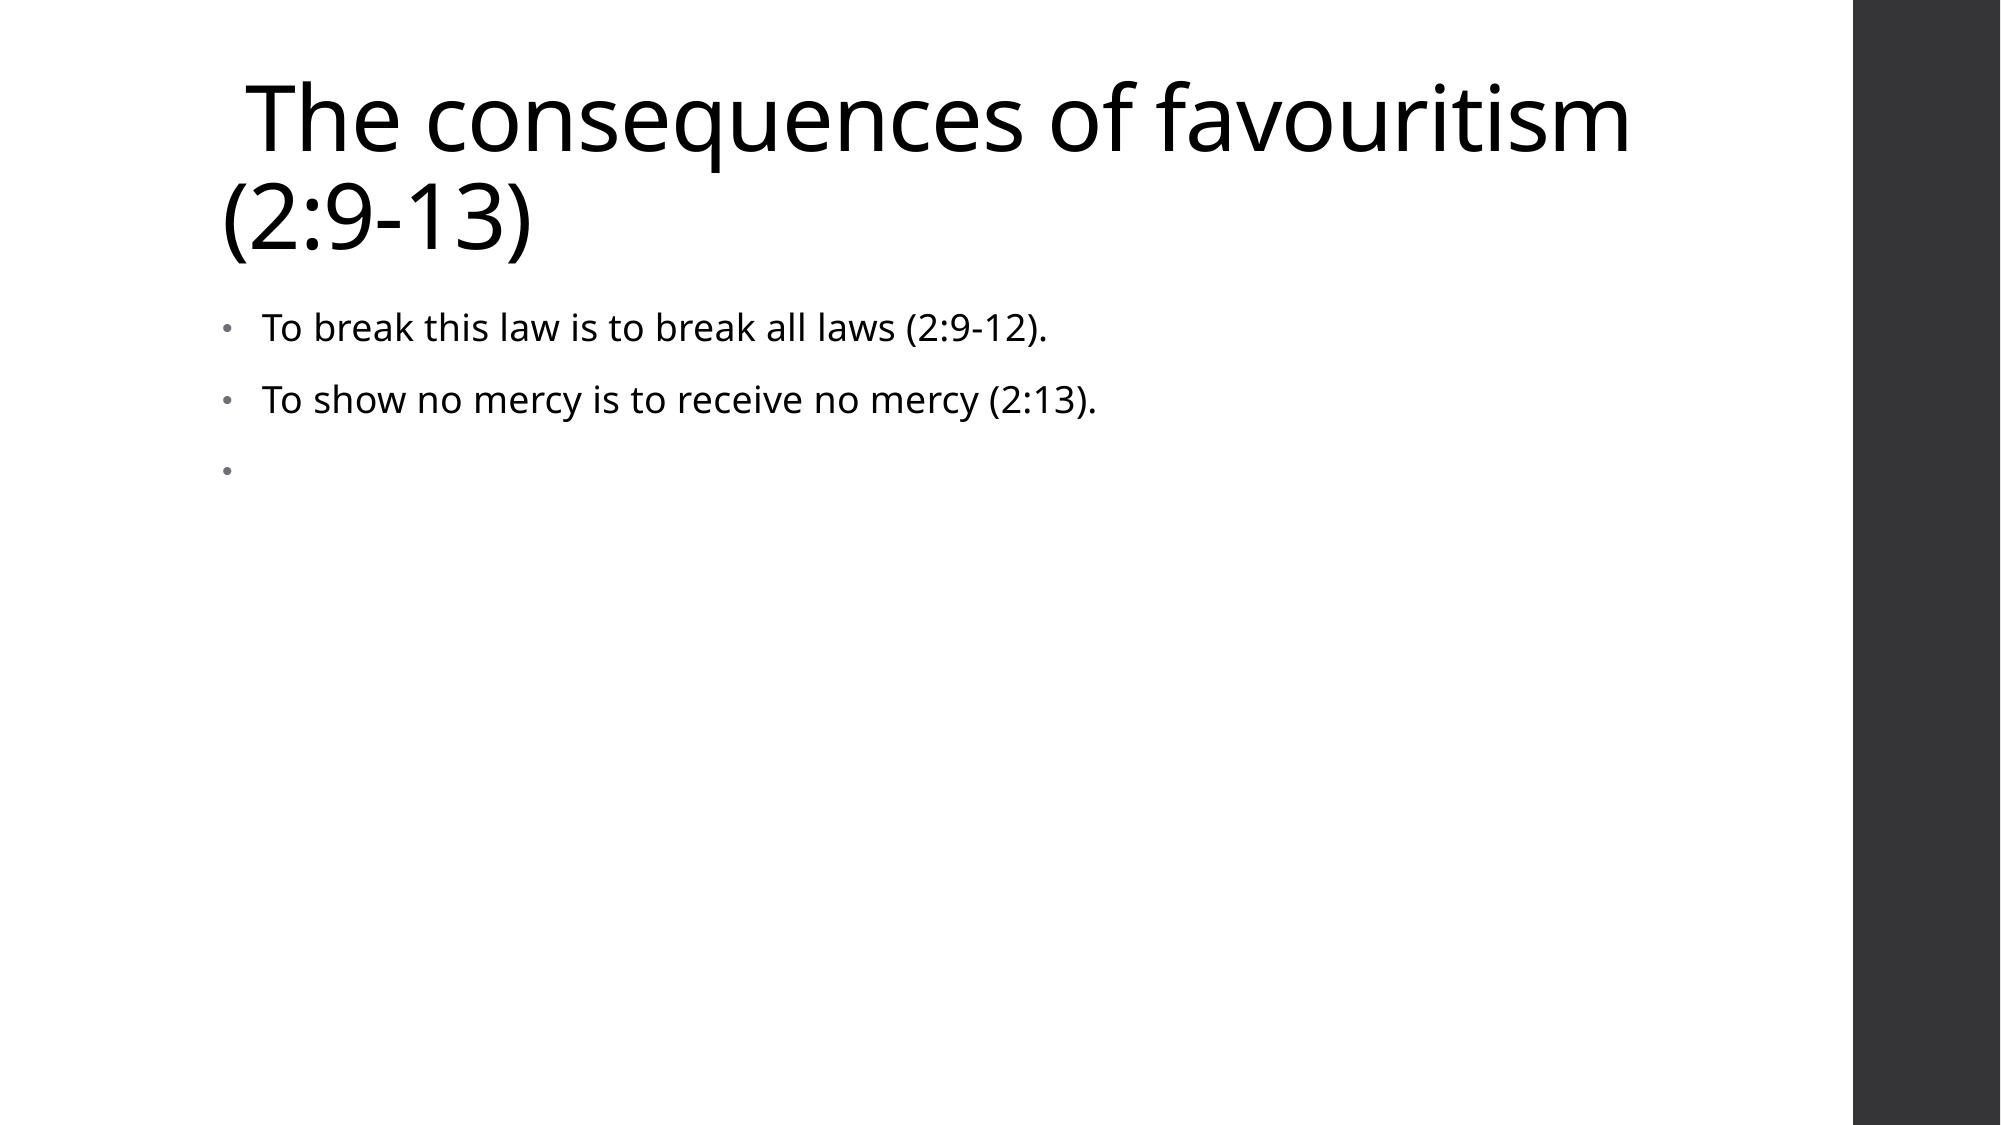

# The consequences of favouritism (2:9-13)
 To break this law is to break all laws (2:9-12).
 To show no mercy is to receive no mercy (2:13).